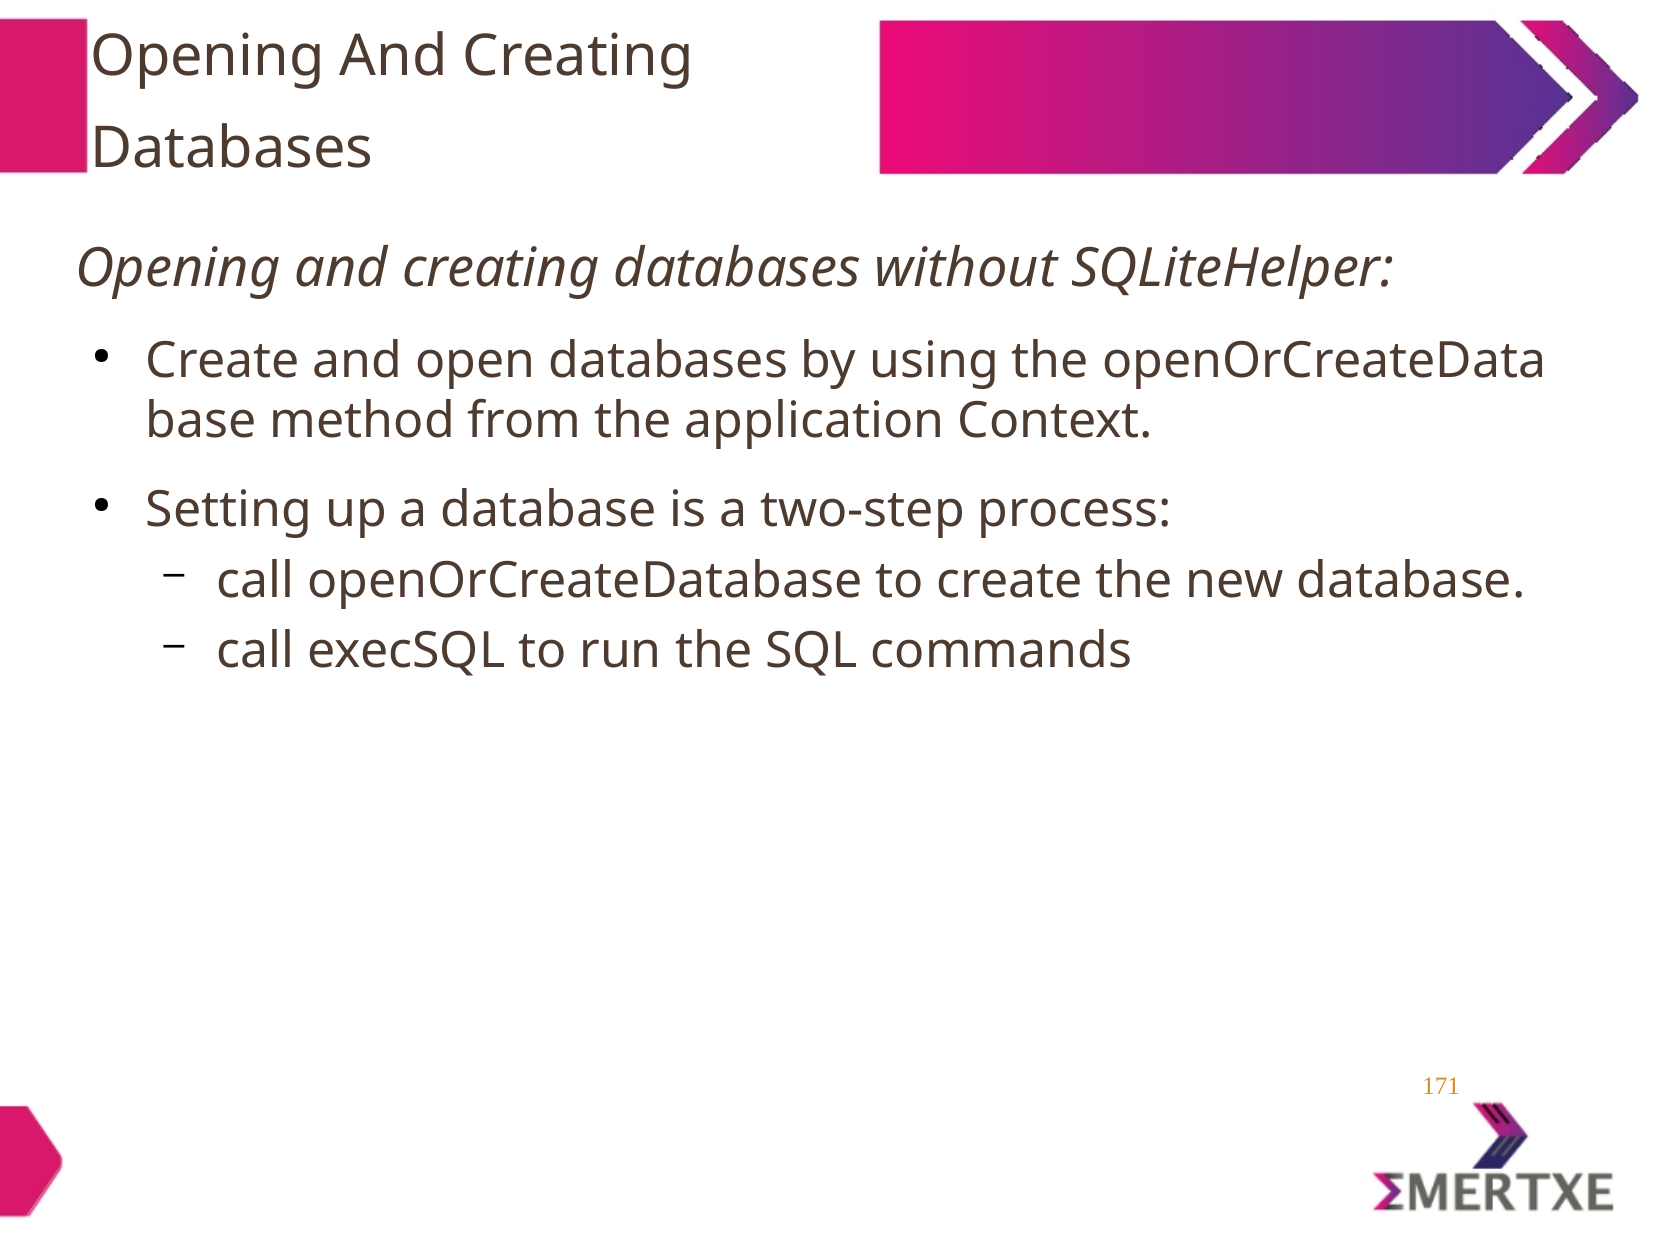

Opening And Creating
Databases
# Opening and creating databases without SQLiteHelper:
Create and open databases by using the openOrCreateData base method from the application Context.
Setting up a database is a two-step process:
call openOrCreateDatabase to create the new database.
call execSQL to run the SQL commands